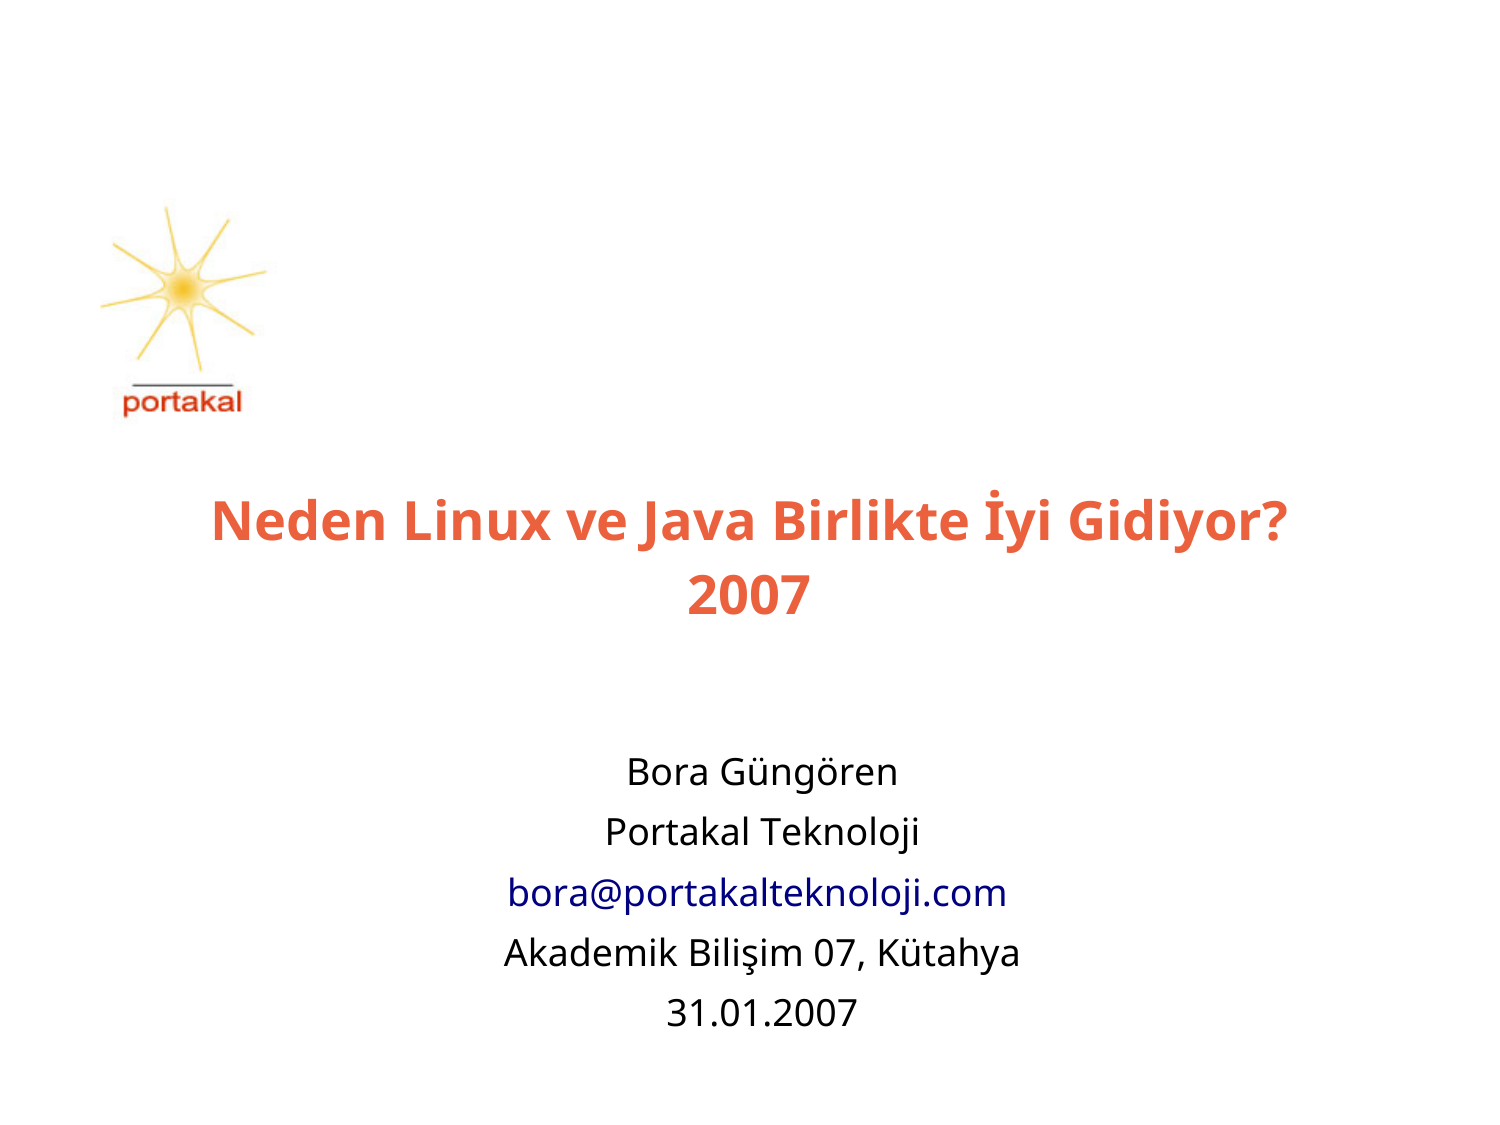

# Neden Linux ve Java Birlikte İyi Gidiyor? 2007
Bora Güngören
Portakal Teknoloji
bora@portakalteknoloji.com
Akademik Bilişim 07, Kütahya
31.01.2007